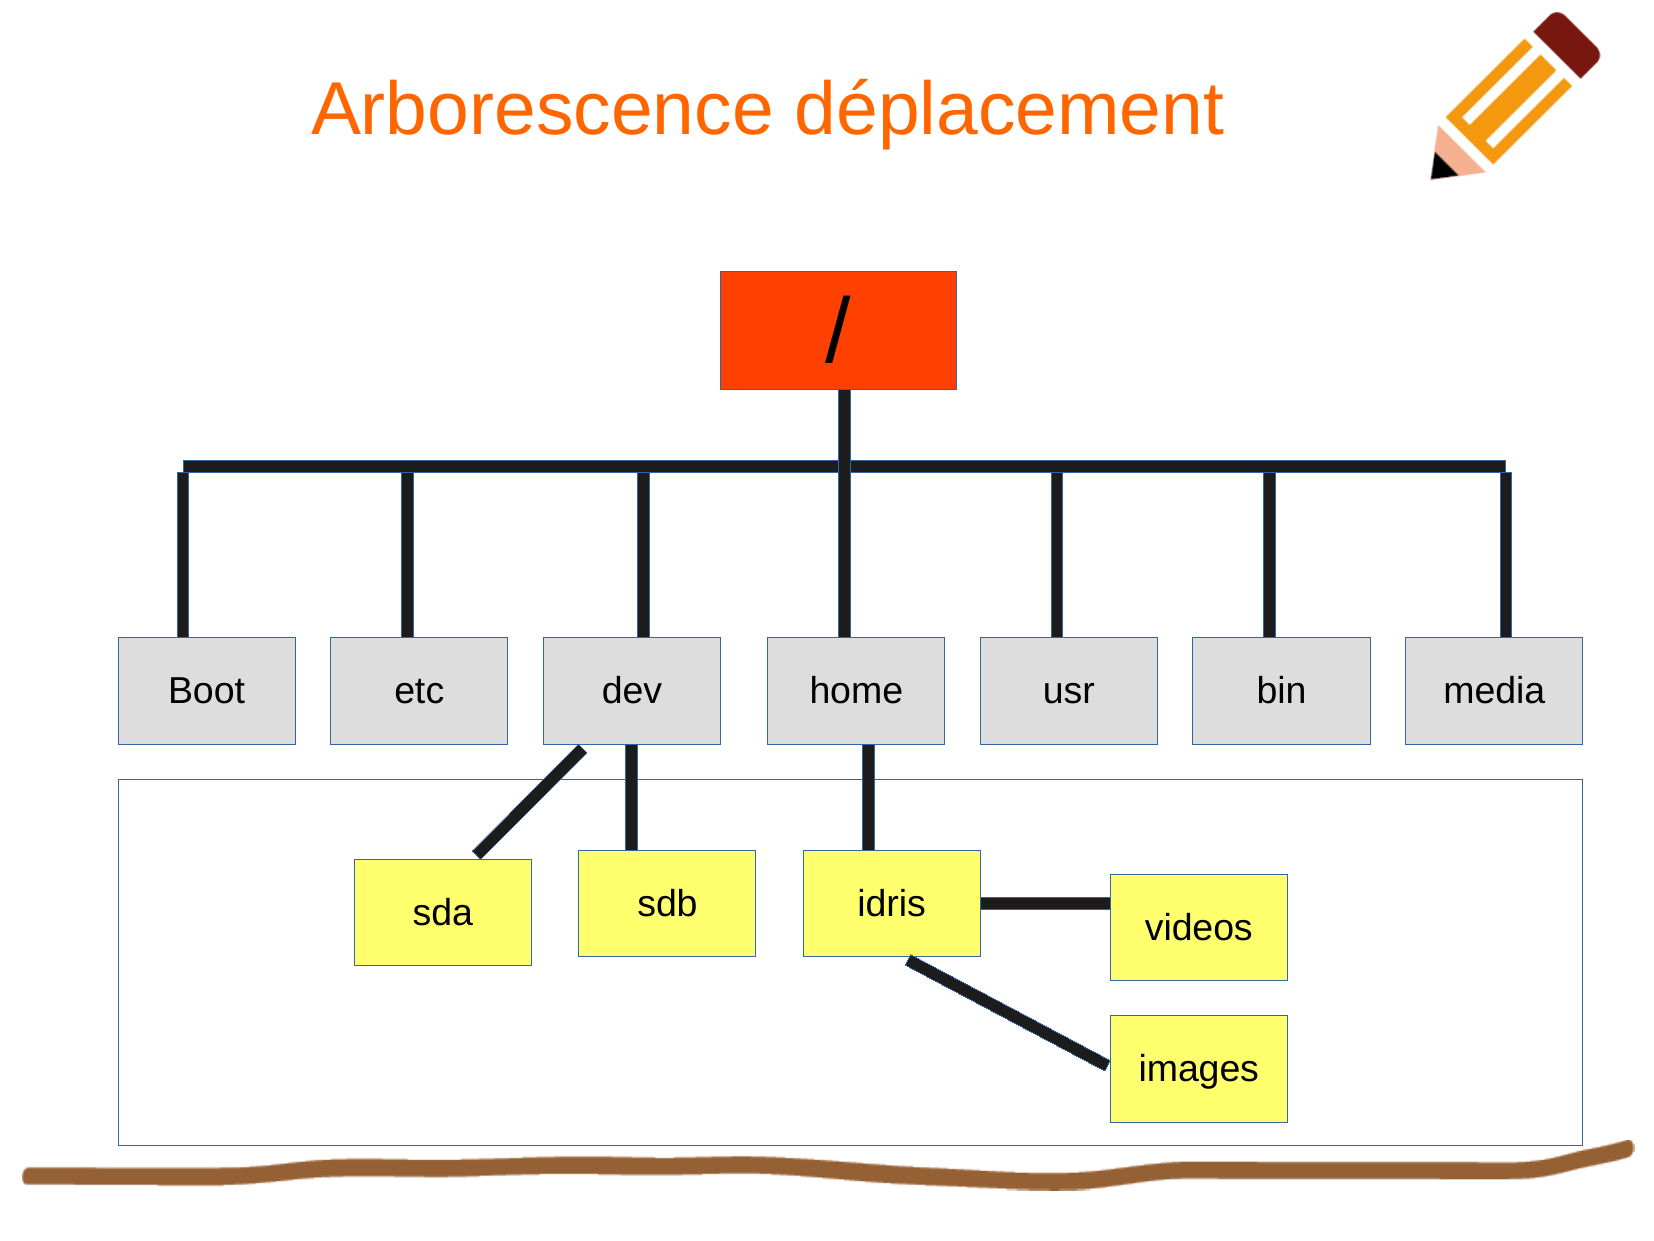

# Arborescence déplacement
/
Boot
etc
dev
home
usr
bin
media
sdb
idris
sda
videos
images